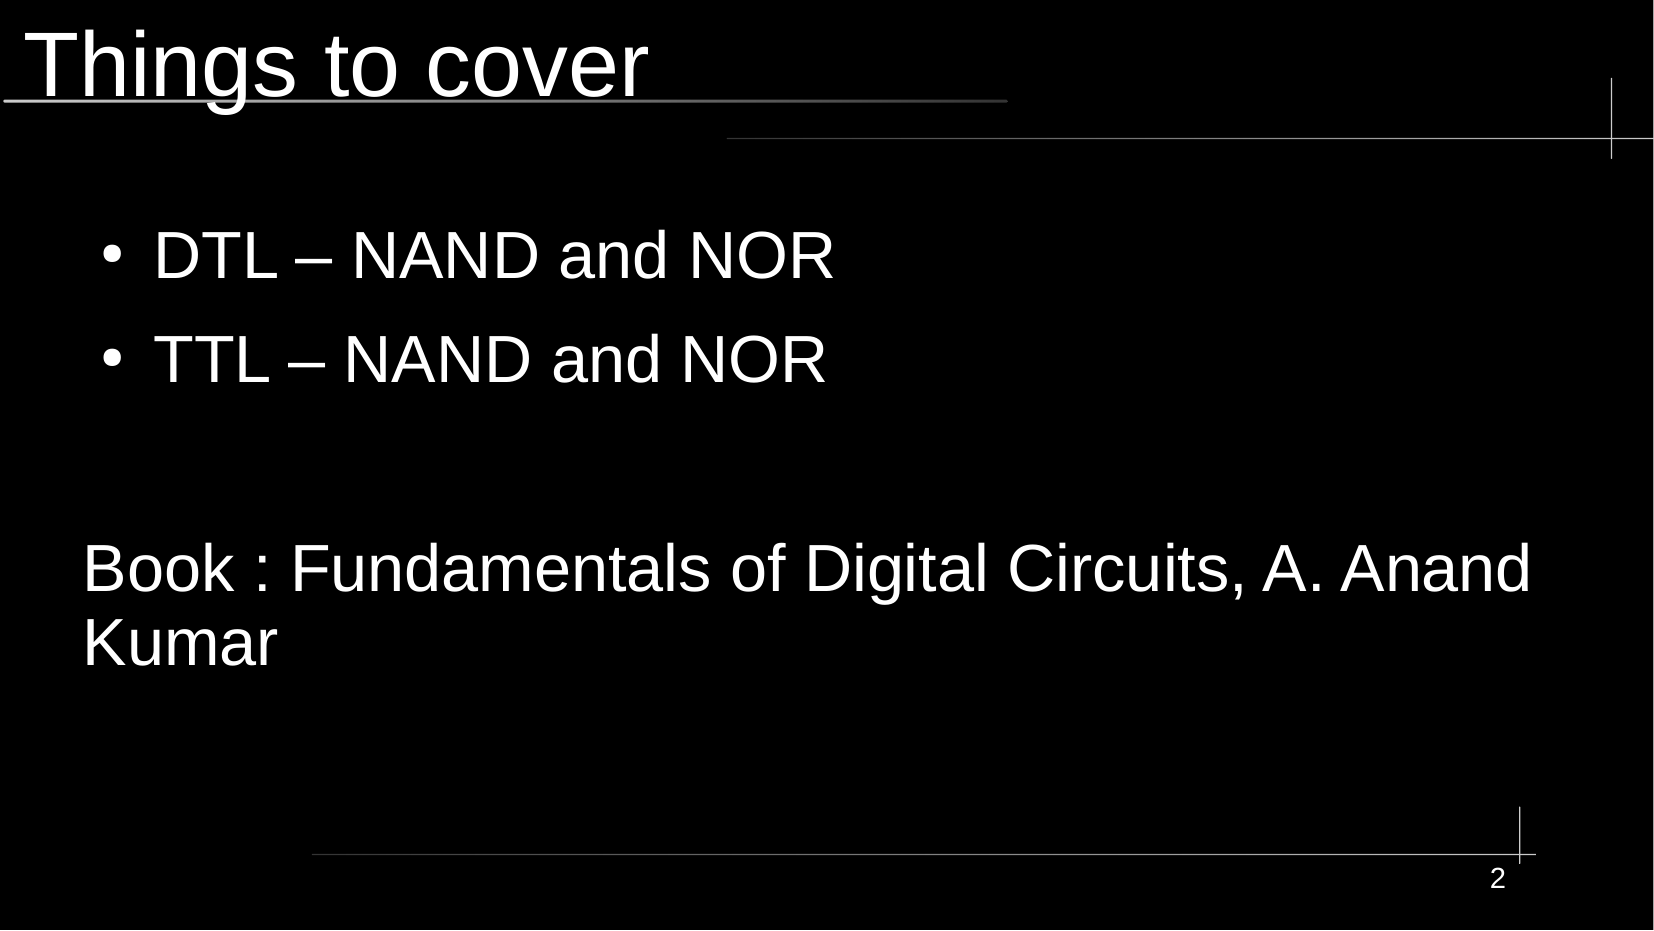

# Things to cover
DTL – NAND and NOR
TTL – NAND and NOR
Book : Fundamentals of Digital Circuits, A. Anand Kumar
2